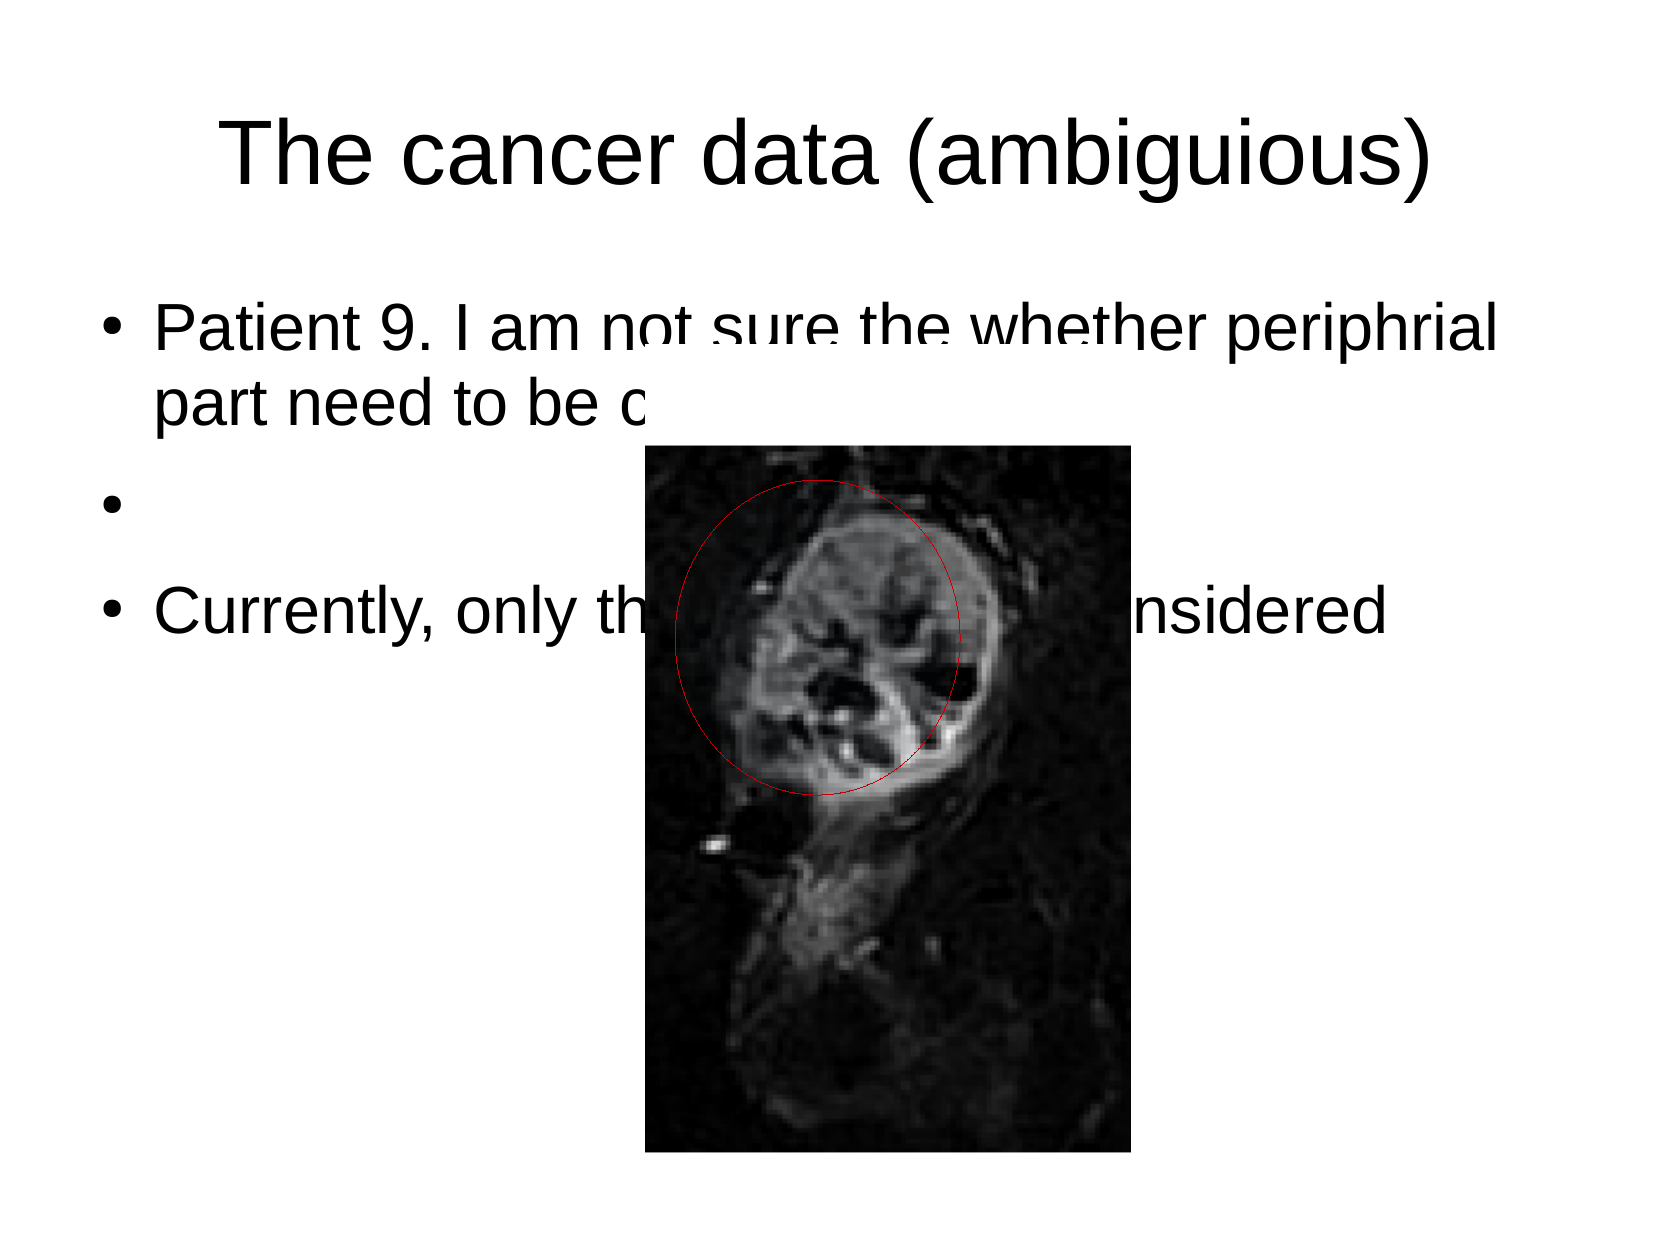

# The cancer data (ambiguious)
Patient 9. I am not sure the whether periphrial part need to be considered.
Currently, only the red circle is considered